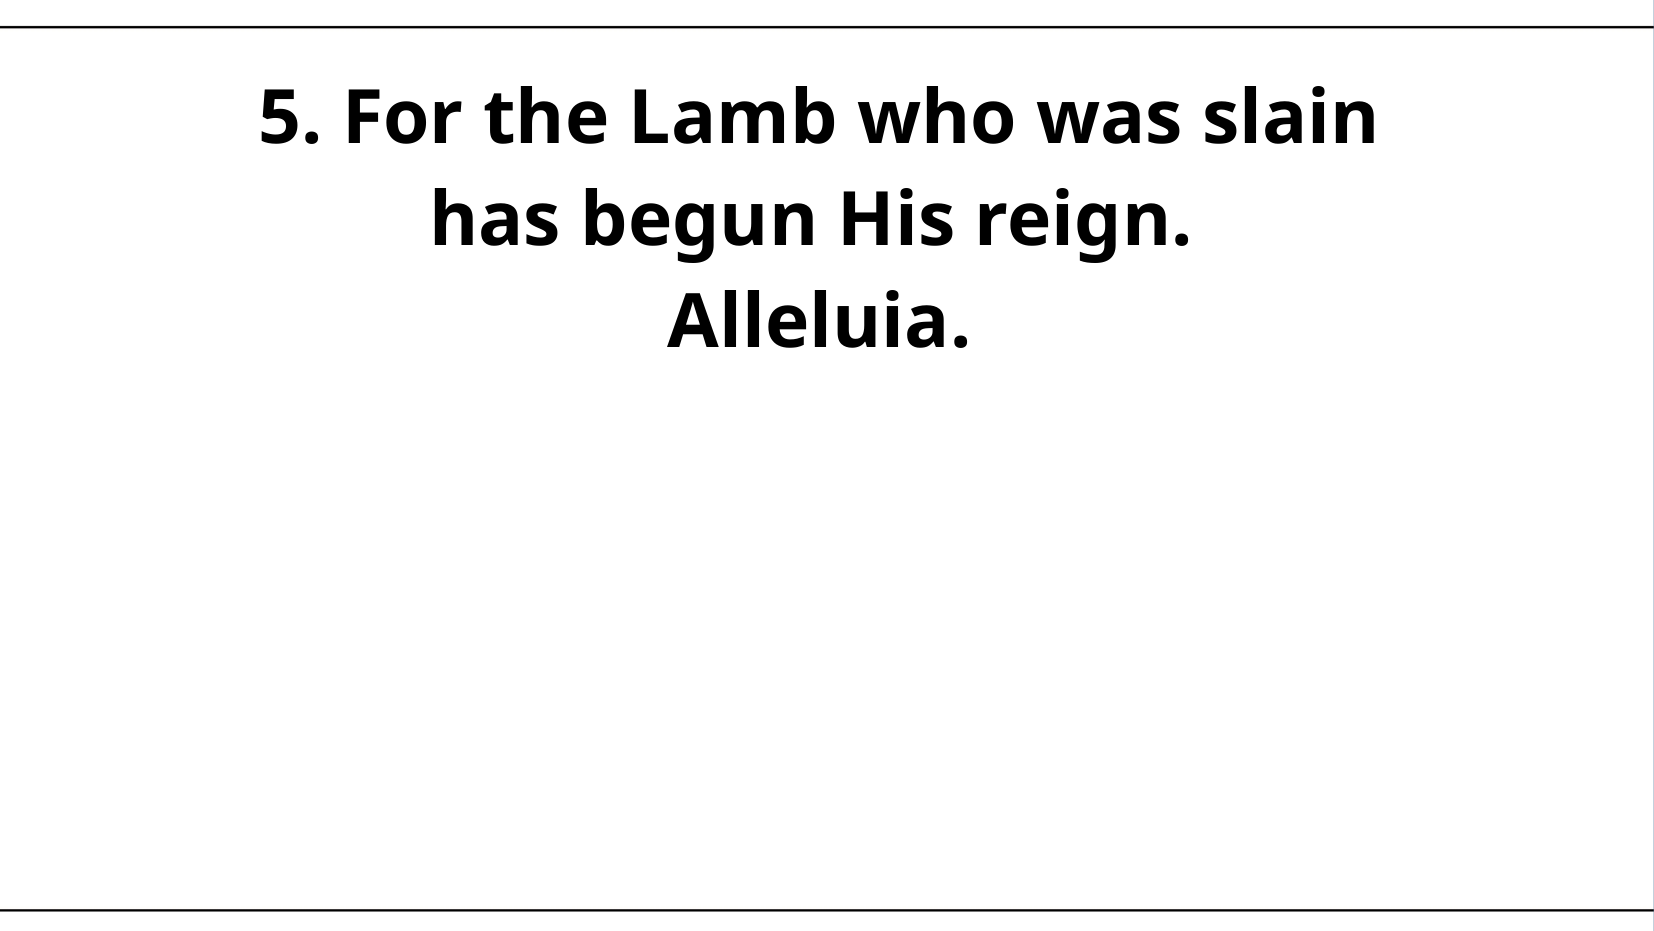

5. For the Lamb who was slain
has begun His reign.
Alleluia.